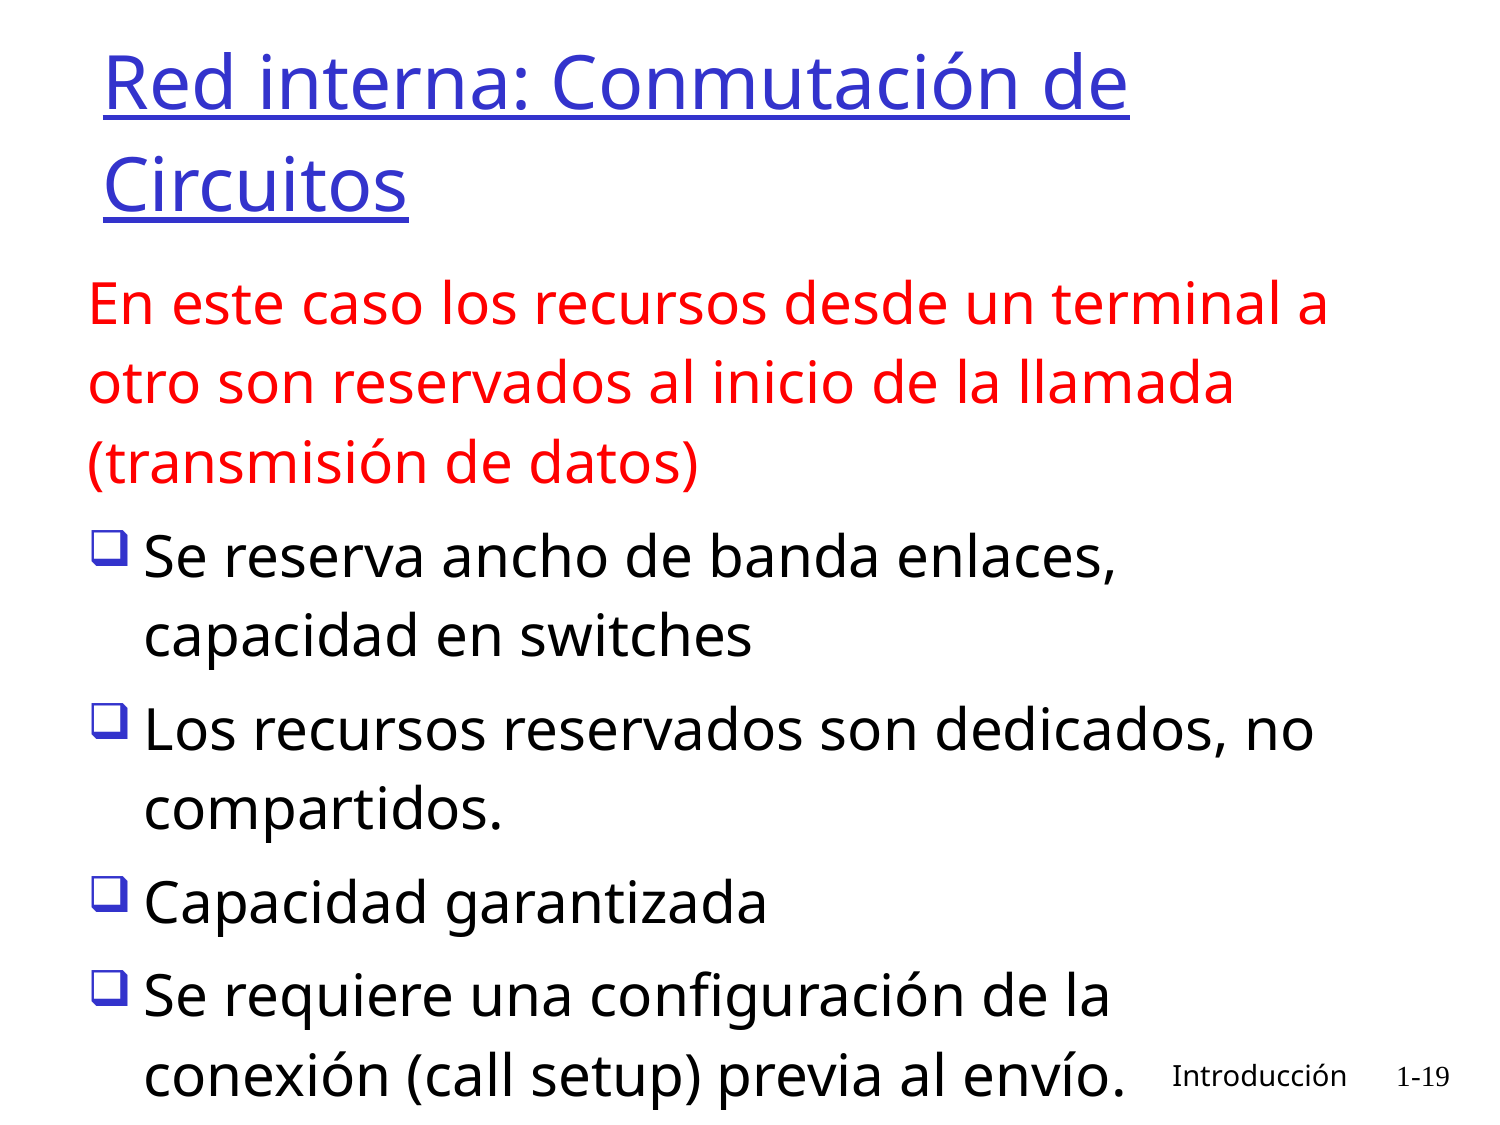

# Red interna: Conmutación de Circuitos
En este caso los recursos desde un terminal a otro son reservados al inicio de la llamada (transmisión de datos)
Se reserva ancho de banda enlaces, capacidad en switches
Los recursos reservados son dedicados, no compartidos.
Capacidad garantizada
Se requiere una configuración de la conexión (call setup) previa al envío.
 Introducción